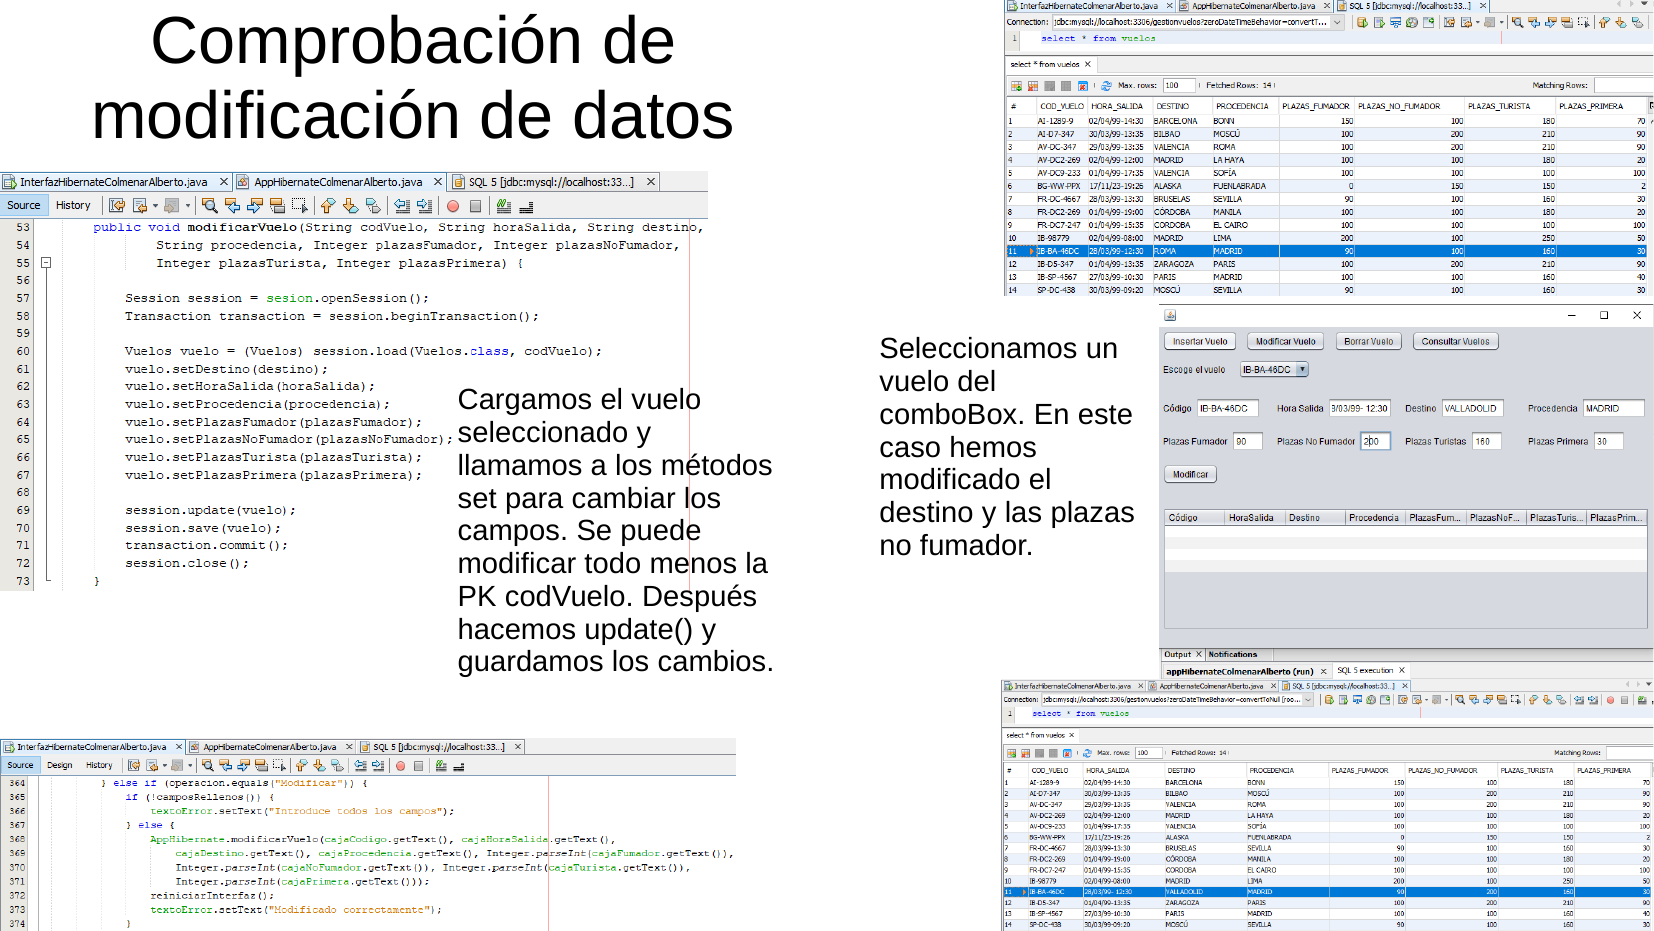

# Comprobación de modificación de datos
Seleccionamos un vuelo del comboBox. En este caso hemos modificado el destino y las plazas no fumador.
Cargamos el vuelo seleccionado y llamamos a los métodos set para cambiar los campos. Se puede modificar todo menos la PK codVuelo. Después hacemos update() y guardamos los cambios.